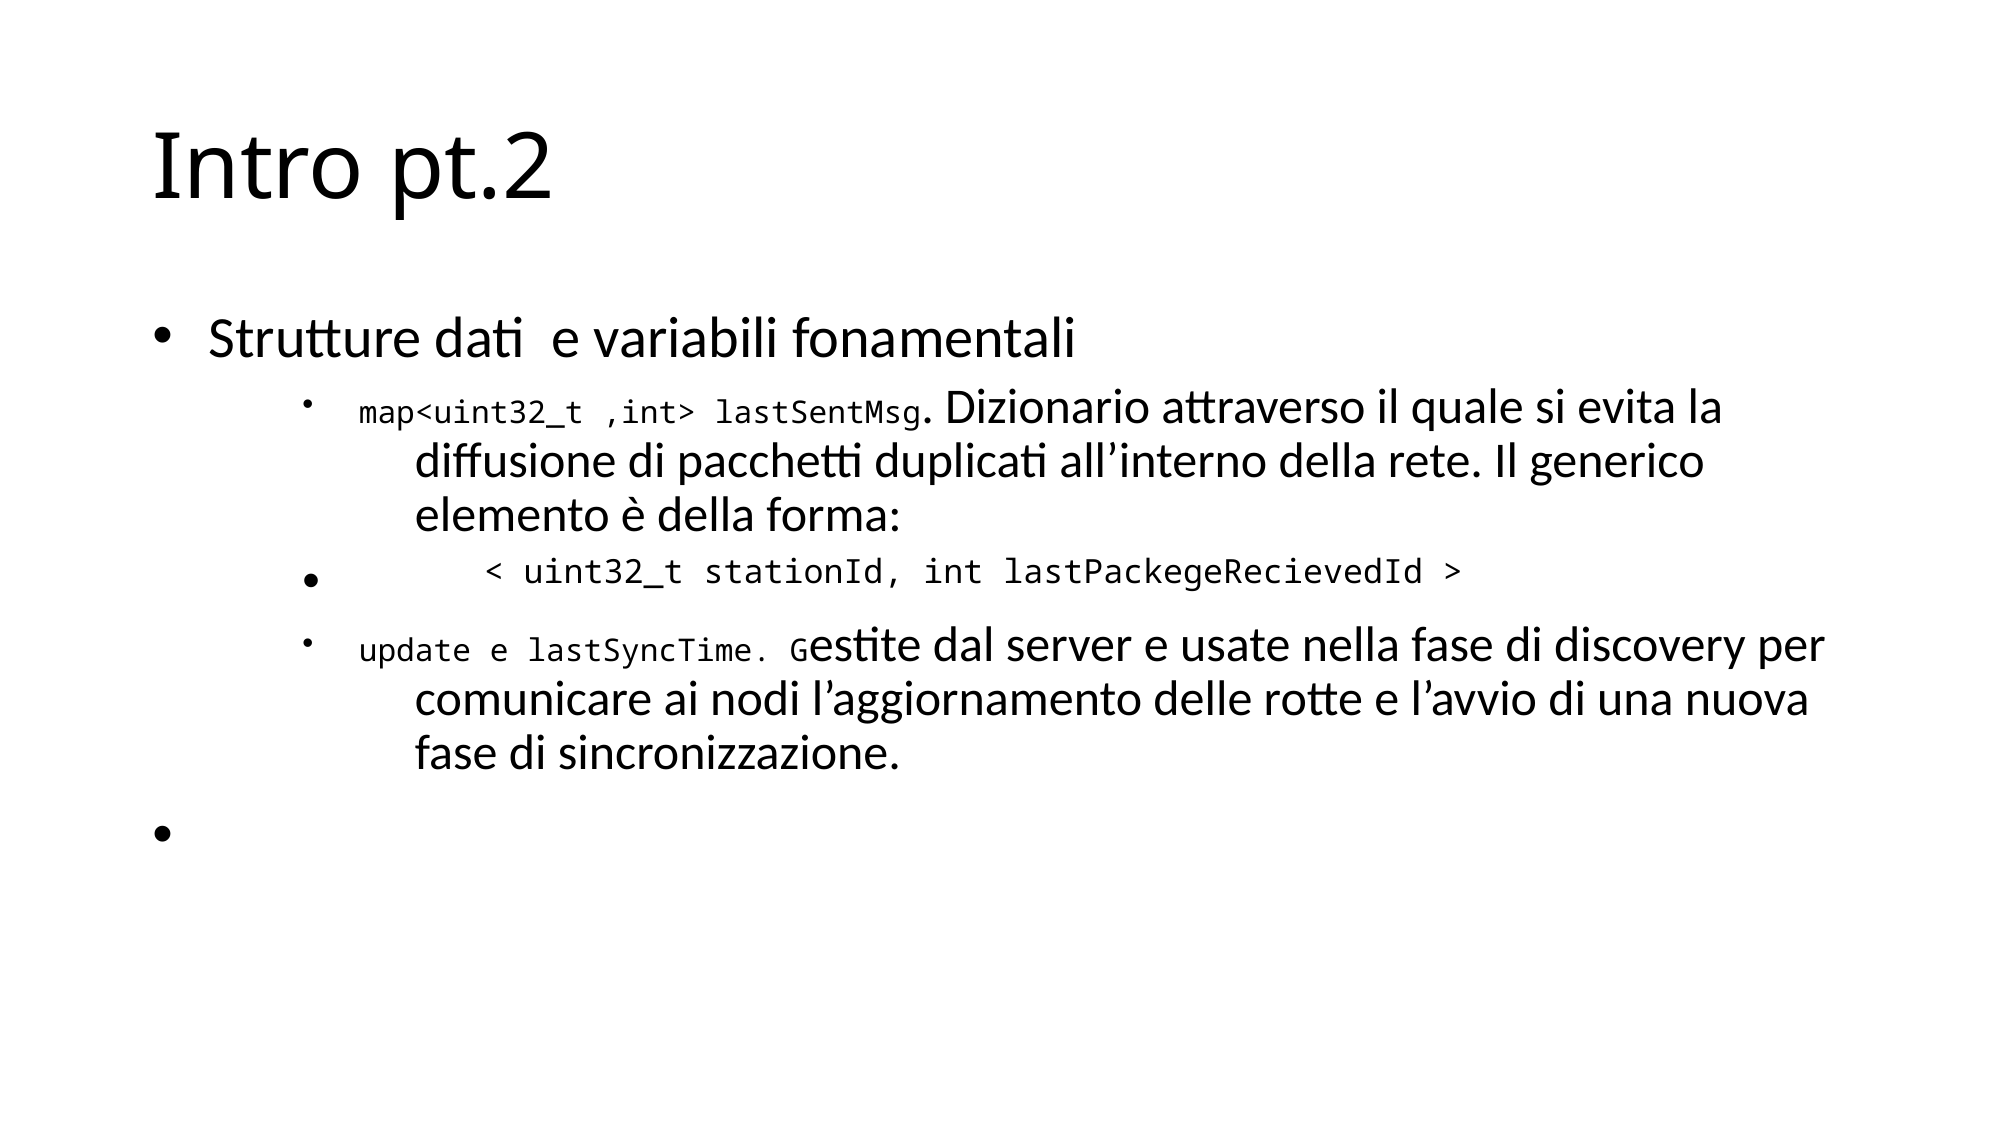

# Intro pt.2
Strutture dati e variabili fonamentali
map<uint32_t ,int> lastSentMsg. Dizionario attraverso il quale si evita la diffusione di pacchetti duplicati all’interno della rete. Il generico elemento è della forma:
update e lastSyncTime. Gestite dal server e usate nella fase di discovery per comunicare ai nodi l’aggiornamento delle rotte e l’avvio di una nuova fase di sincronizzazione.
< uint32_t stationId, int lastPackegeRecievedId >